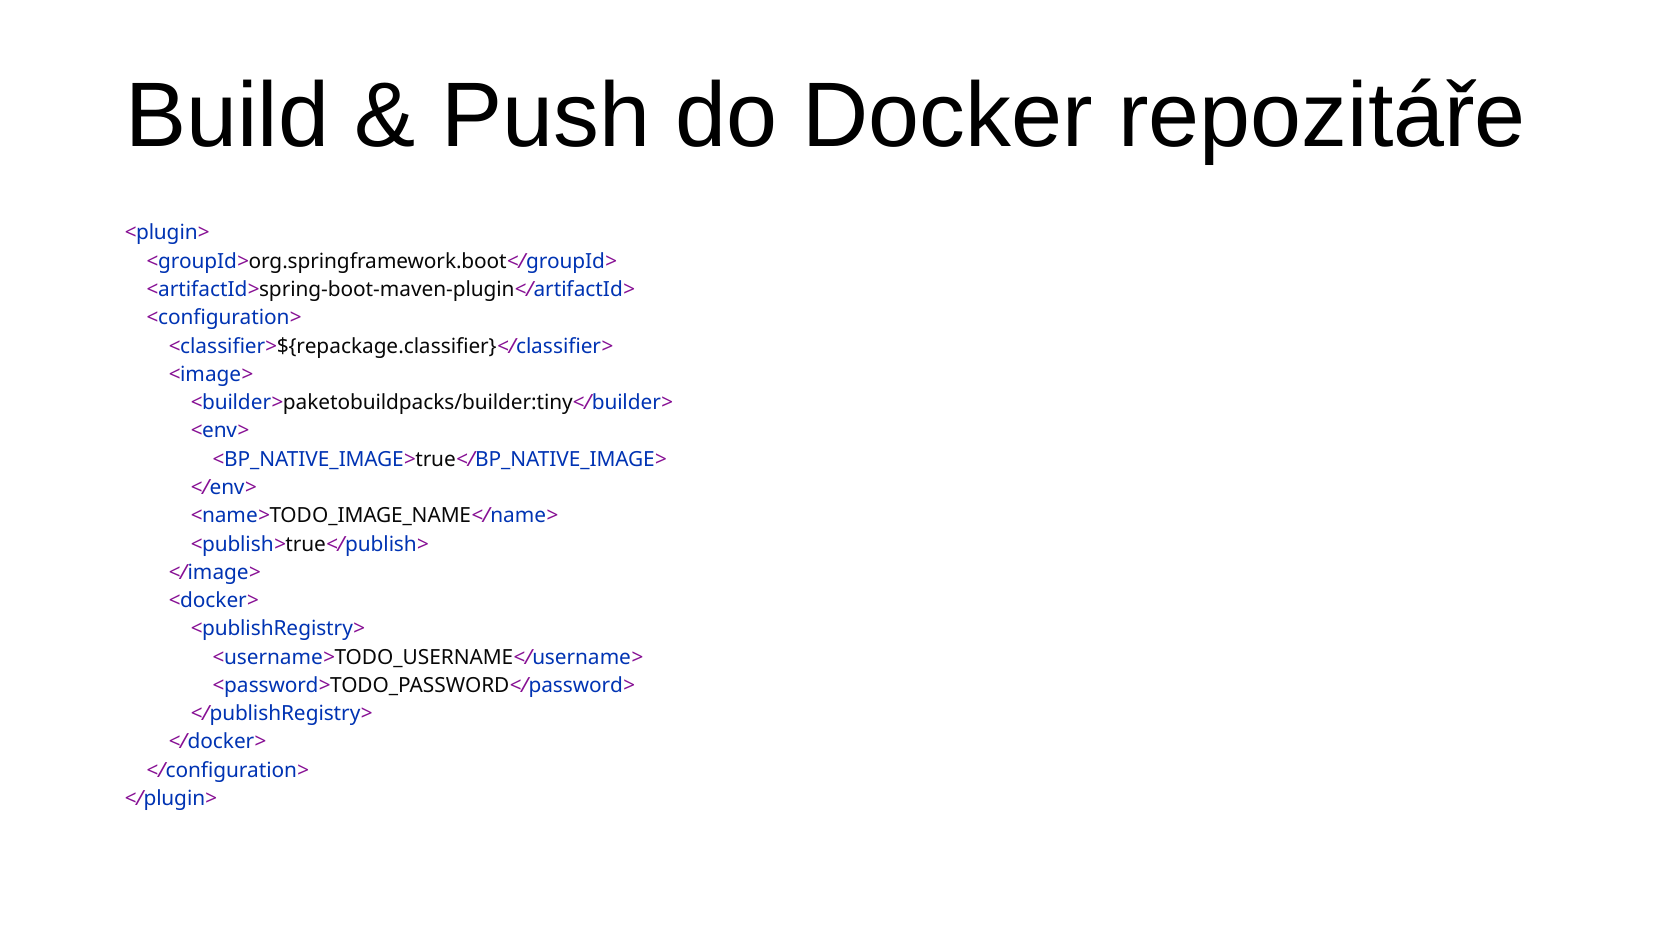

# Build & Push do Docker repozitáře
<plugin>
 <groupId>org.springframework.boot</groupId>
 <artifactId>spring-boot-maven-plugin</artifactId>
 <configuration>
 <classifier>${repackage.classifier}</classifier>
 <image>
 <builder>paketobuildpacks/builder:tiny</builder>
 <env>
 <BP_NATIVE_IMAGE>true</BP_NATIVE_IMAGE>
 </env>
 <name>TODO_IMAGE_NAME</name>
 <publish>true</publish>
 </image>
 <docker>
 <publishRegistry>
 <username>TODO_USERNAME</username>
 <password>TODO_PASSWORD</password>
 </publishRegistry>
 </docker>
 </configuration>
</plugin>